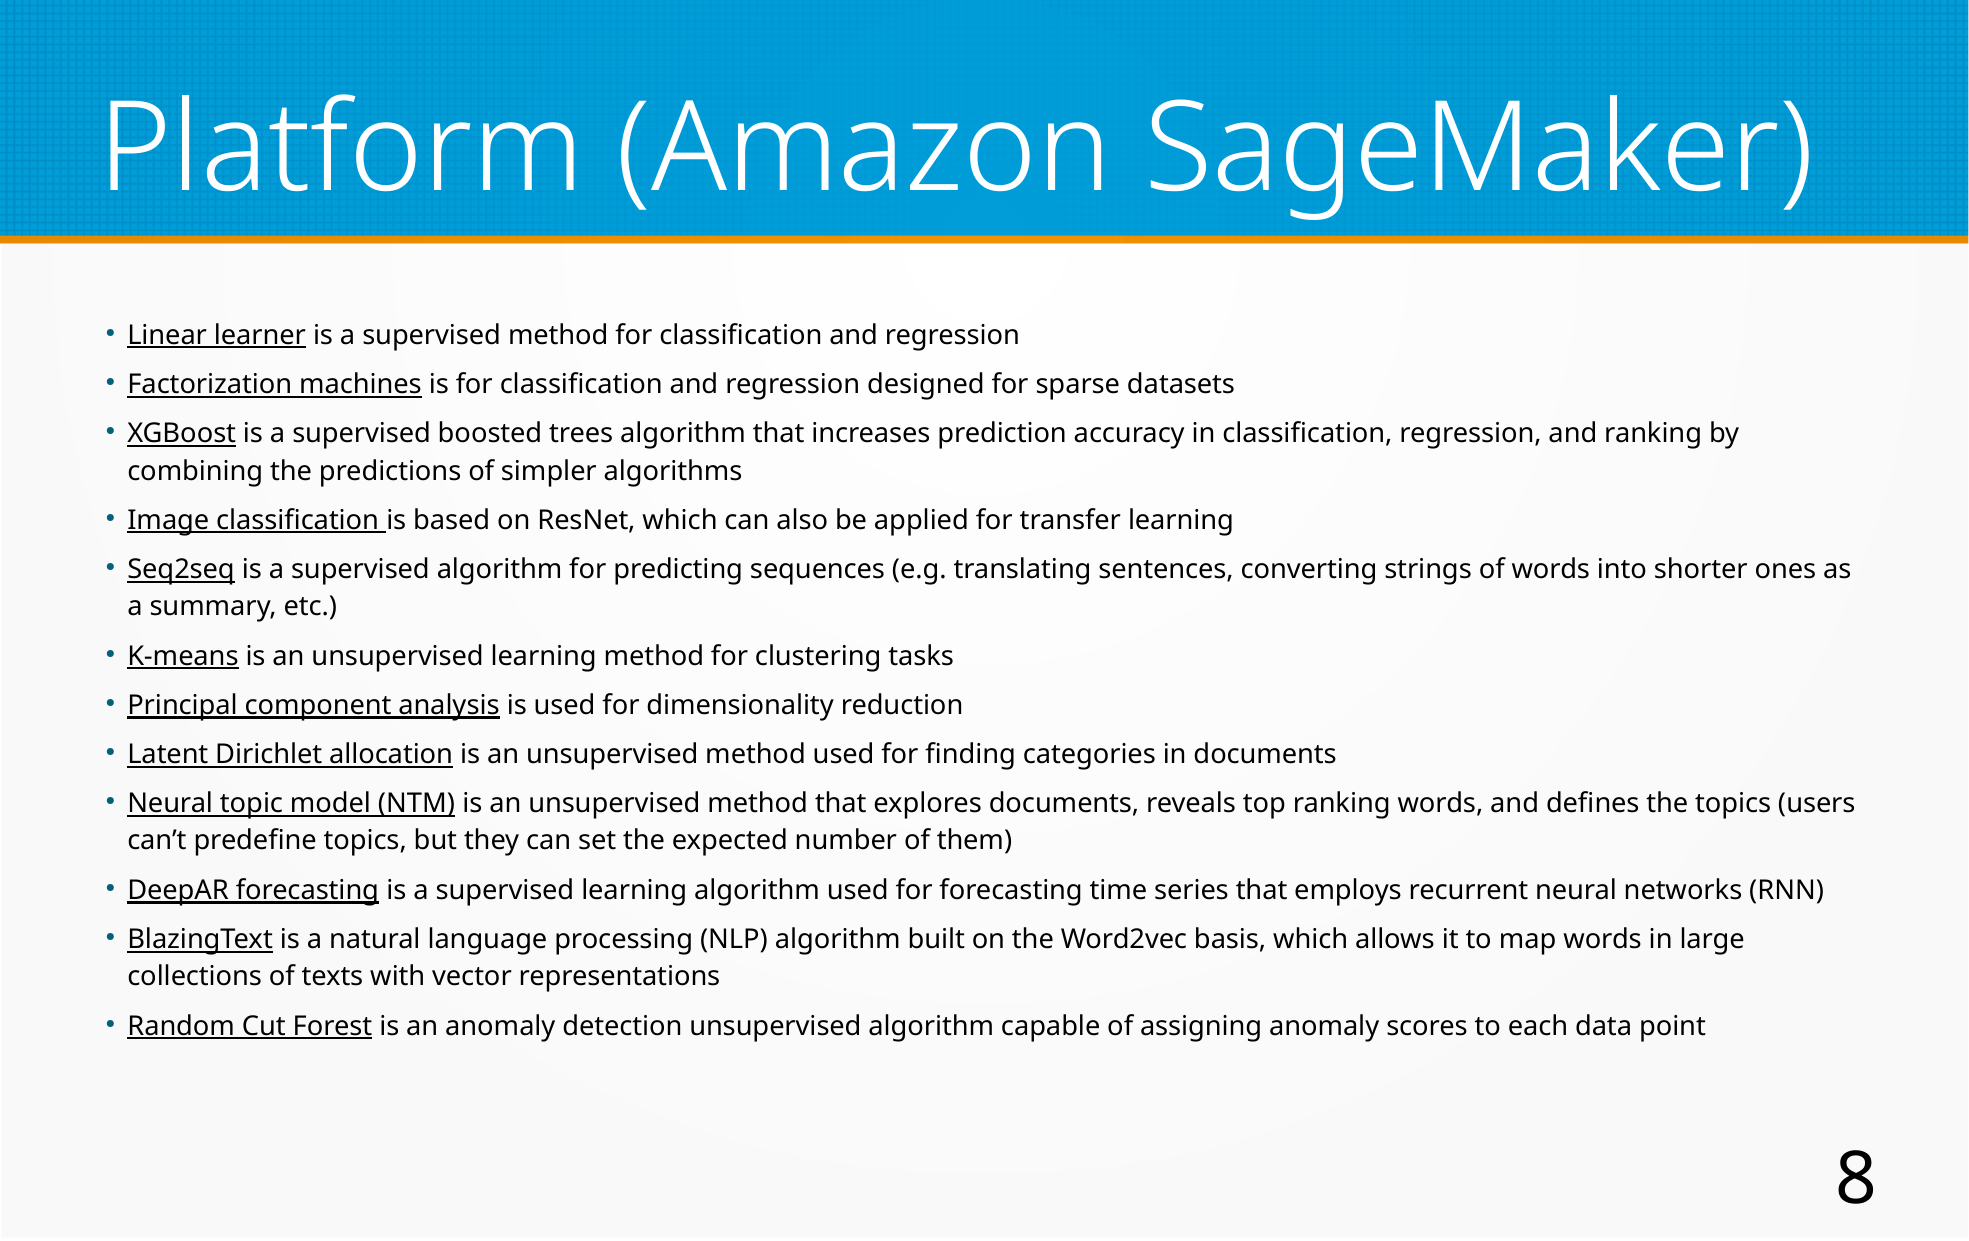

# Platform (Amazon SageMaker)
Linear learner is a supervised method for classification and regression
Factorization machines is for classification and regression designed for sparse datasets
XGBoost is a supervised boosted trees algorithm that increases prediction accuracy in classification, regression, and ranking by combining the predictions of simpler algorithms
Image classification is based on ResNet, which can also be applied for transfer learning
Seq2seq is a supervised algorithm for predicting sequences (e.g. translating sentences, converting strings of words into shorter ones as a summary, etc.)
K-means is an unsupervised learning method for clustering tasks
Principal component analysis is used for dimensionality reduction
Latent Dirichlet allocation is an unsupervised method used for finding categories in documents
Neural topic model (NTM) is an unsupervised method that explores documents, reveals top ranking words, and defines the topics (users can’t predefine topics, but they can set the expected number of them)
DeepAR forecasting is a supervised learning algorithm used for forecasting time series that employs recurrent neural networks (RNN)
BlazingText is a natural language processing (NLP) algorithm built on the Word2vec basis, which allows it to map words in large collections of texts with vector representations
Random Cut Forest is an anomaly detection unsupervised algorithm capable of assigning anomaly scores to each data point
8